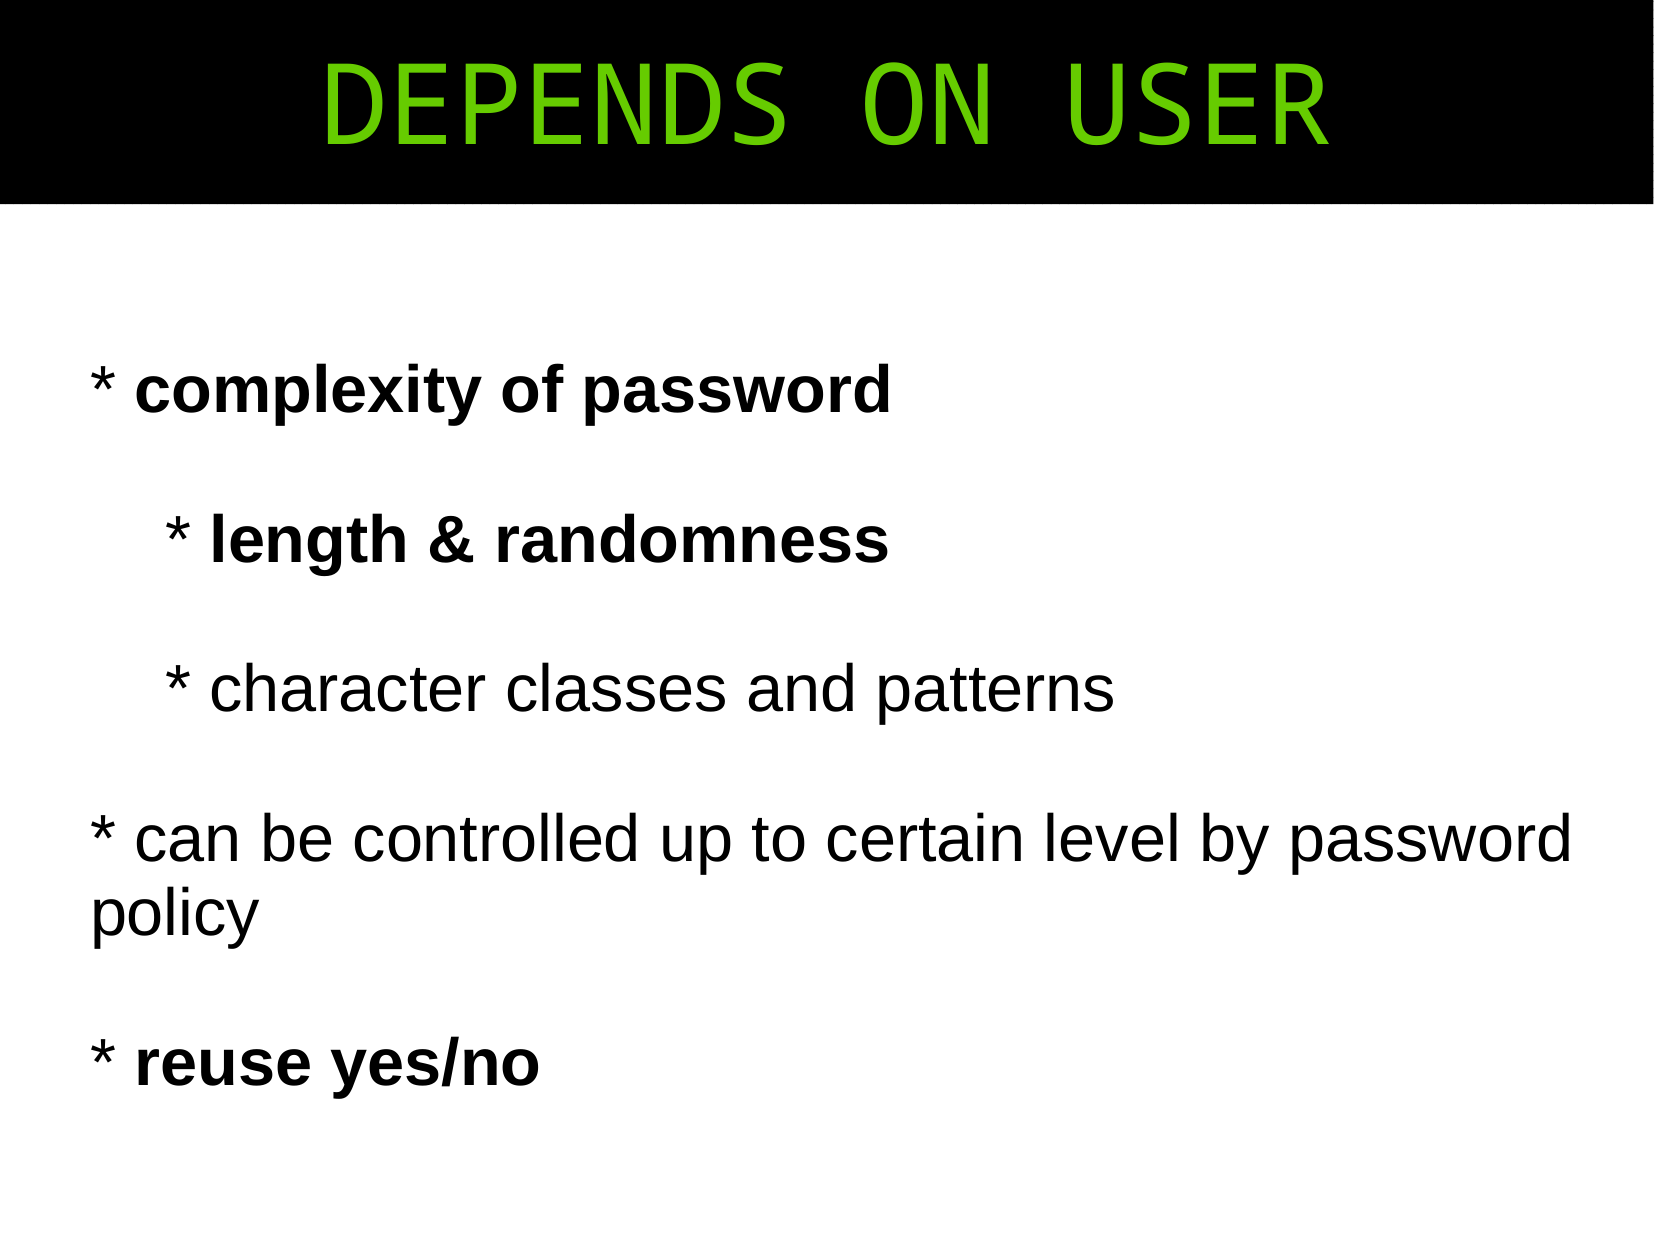

# DEPENDS ON USER
* complexity of password
	* length & randomness
	* character classes and patterns
* can be controlled up to certain level by password policy
* reuse yes/no